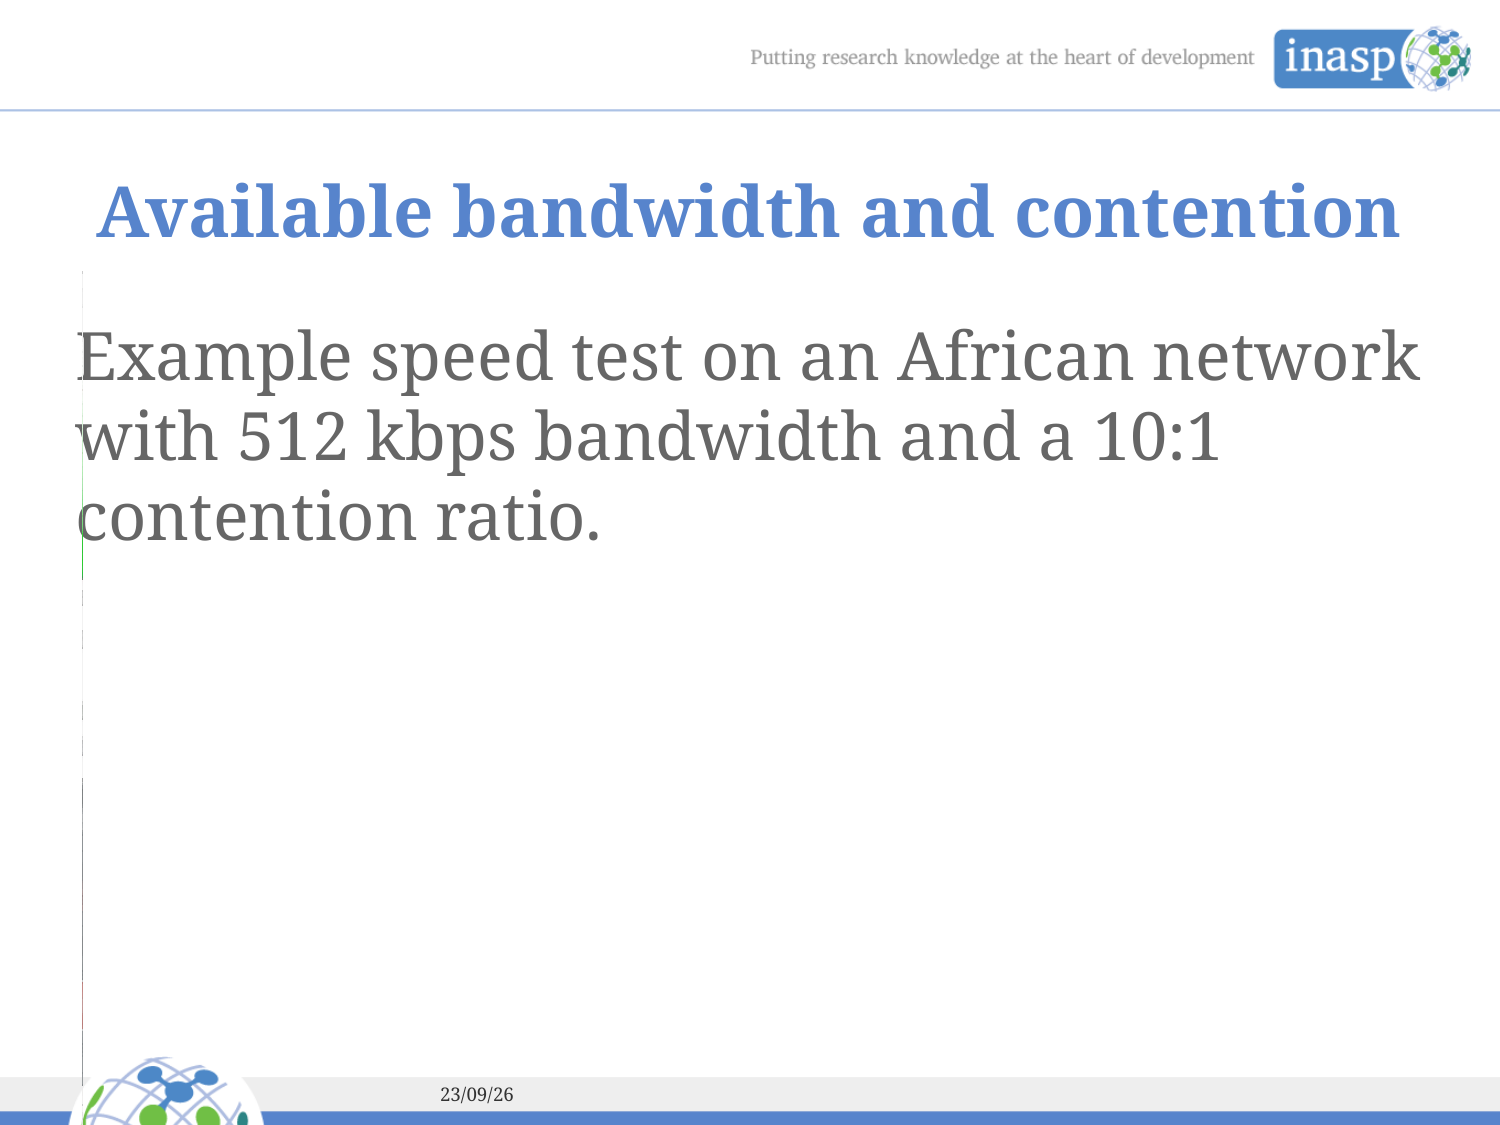

# Available bandwidth and contention
Example speed test on an African network with 512 kbps bandwidth and a 10:1 contention ratio.